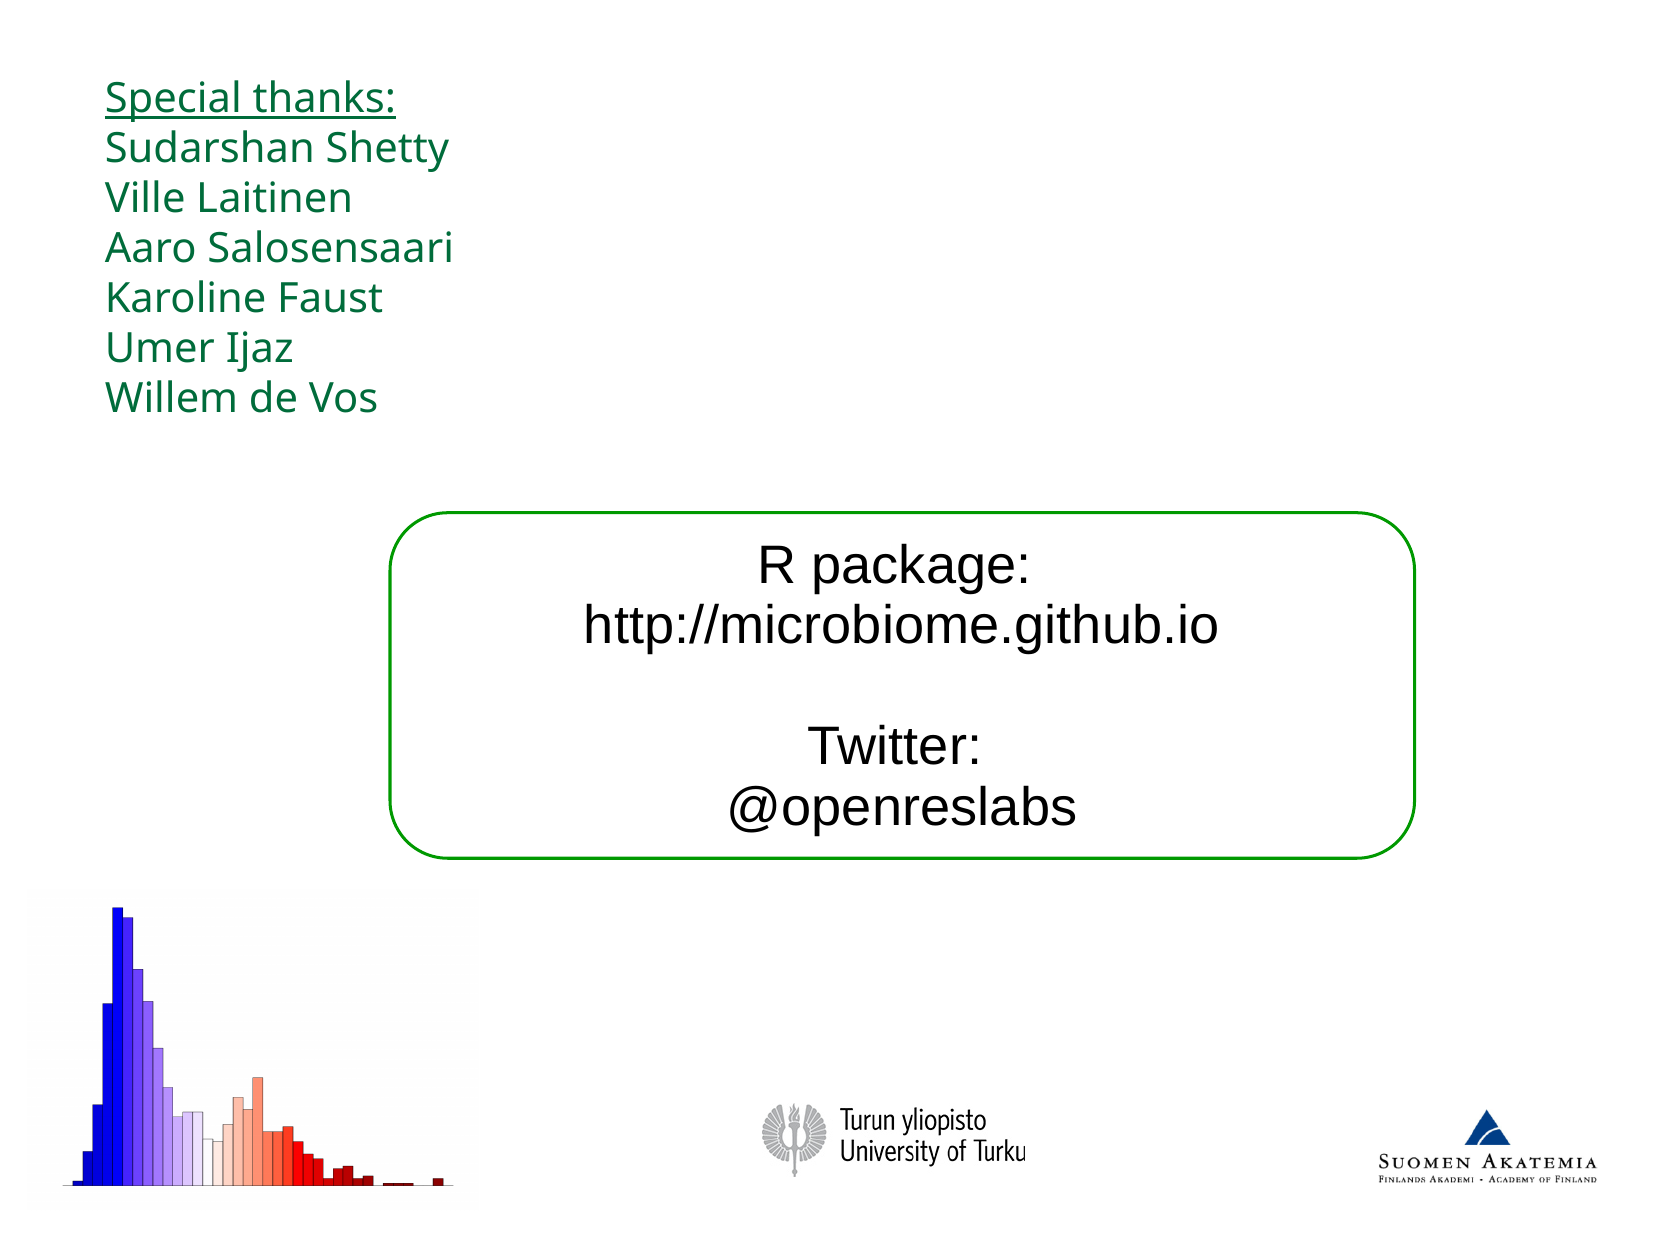

Special thanks:
Sudarshan Shetty
Ville Laitinen
Aaro Salosensaari
Karoline Faust
Umer Ijaz
Willem de Vos
R package:
http://microbiome.github.io
Twitter:
@openreslabs